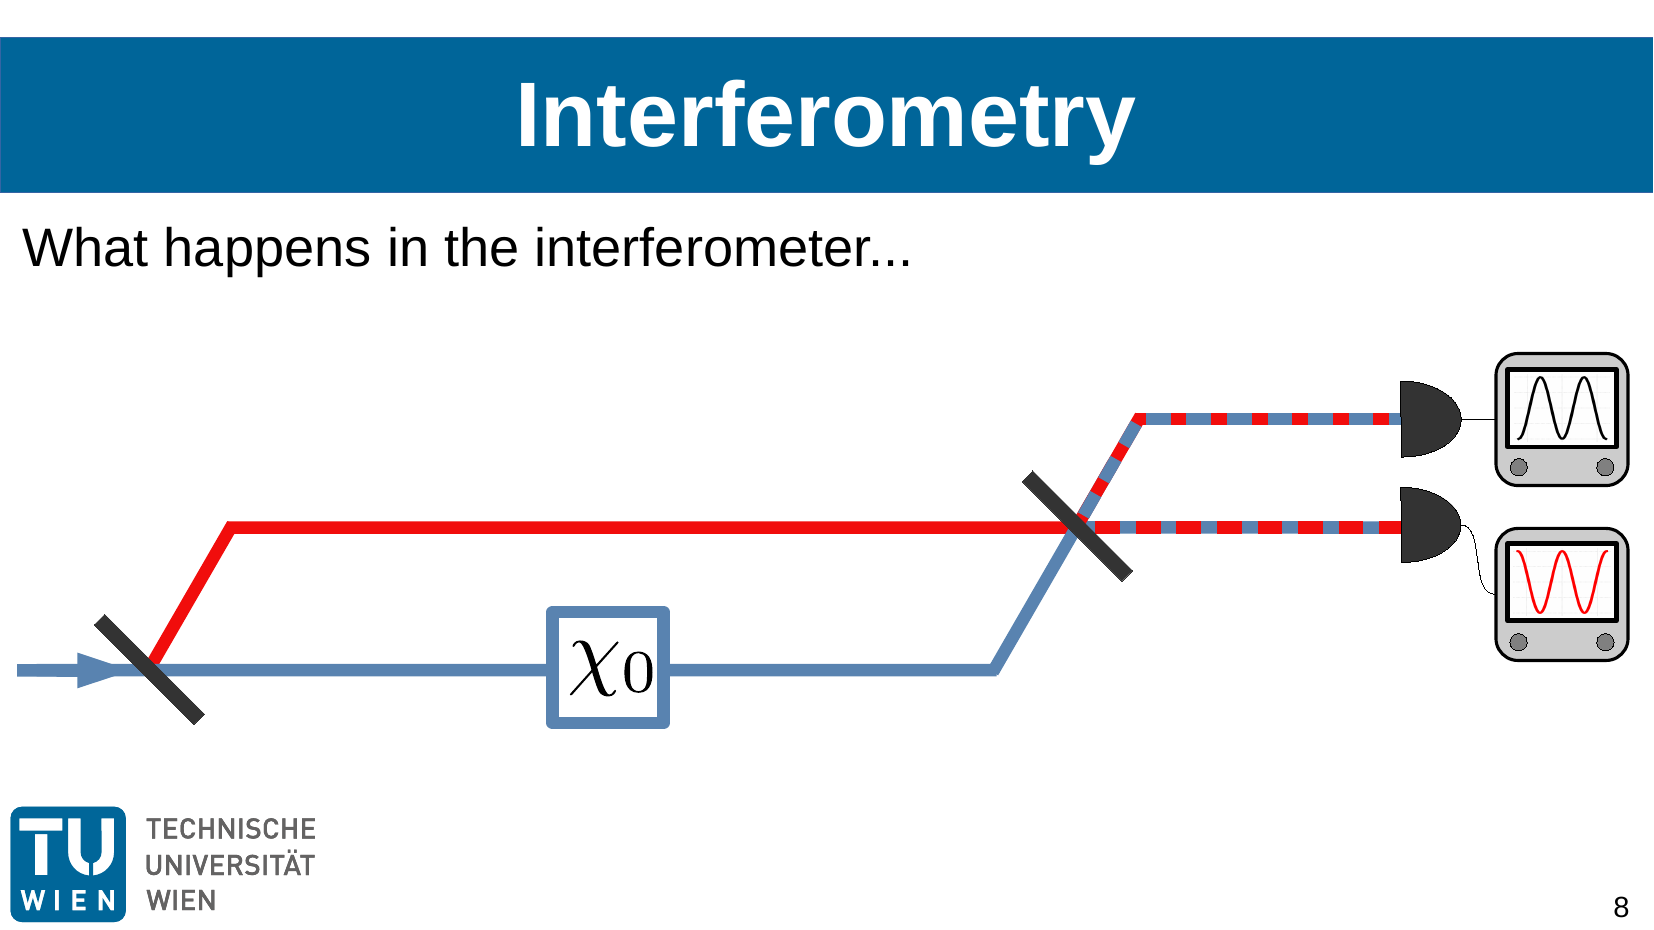

# Interferometry
What happens in the interferometer...